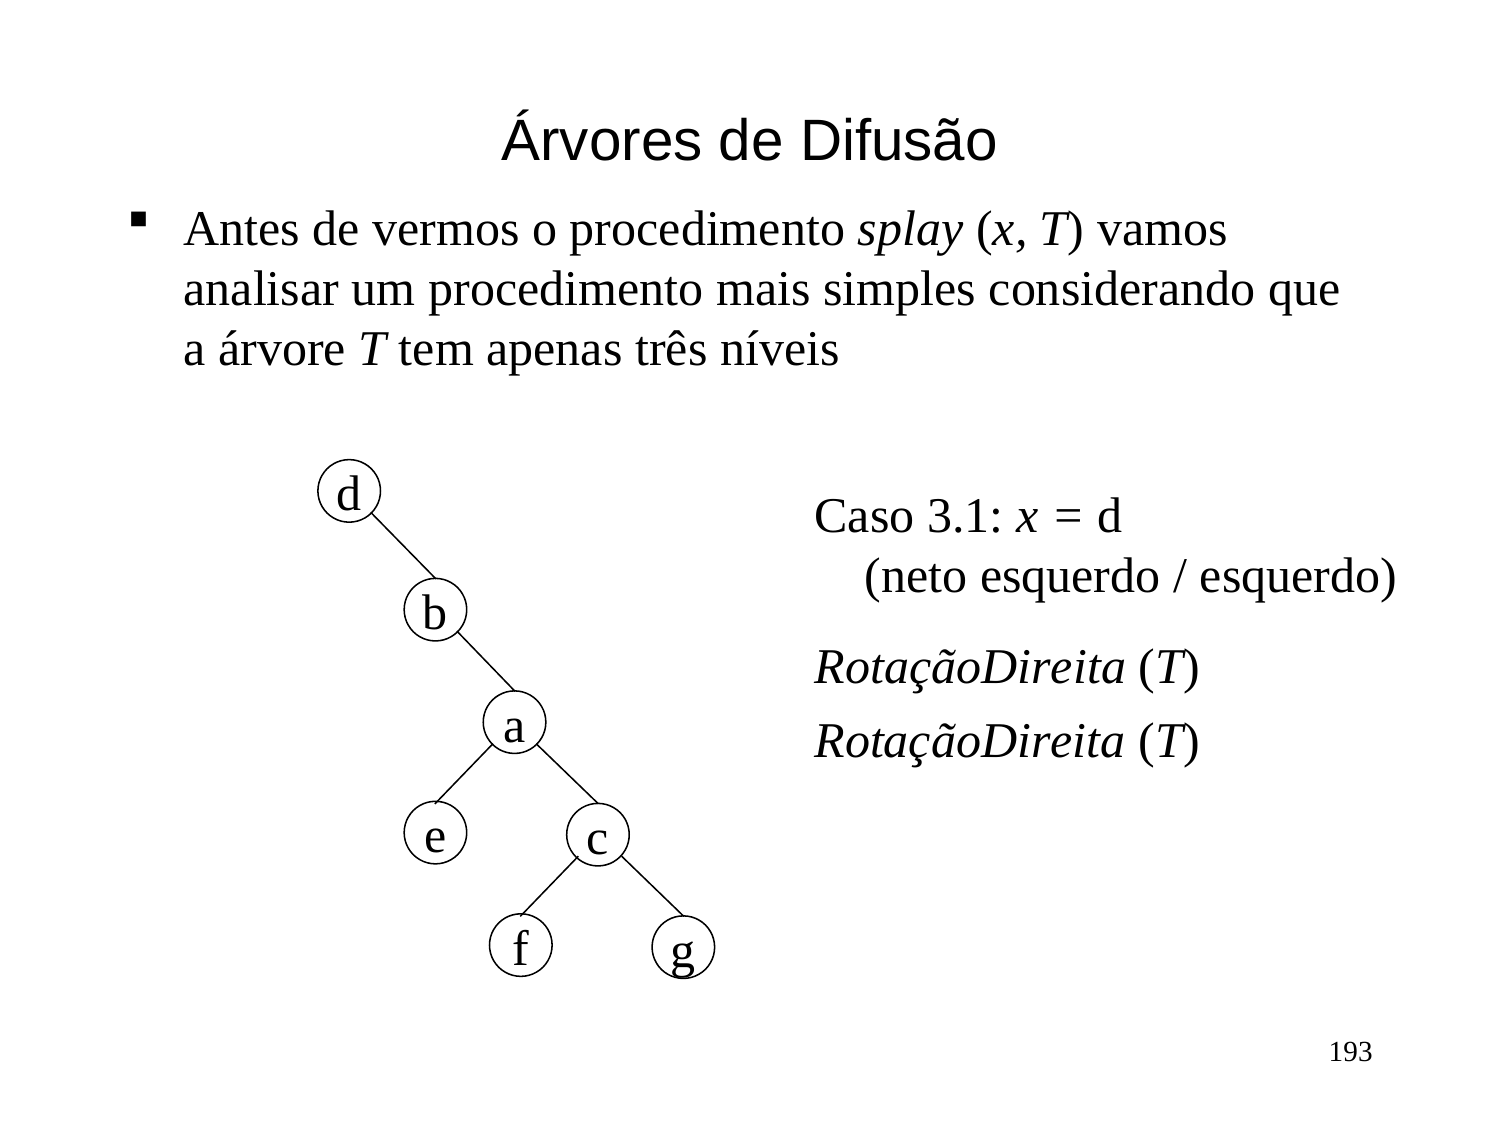

# Árvores de Difusão
Antes de vermos o procedimento splay (x, T) vamos analisar um procedimento mais simples considerando que a árvore T tem apenas três níveis
d
b
a
e
c
f
g
Caso 3.1: x = d
 (neto esquerdo / esquerdo)
RotaçãoDireita (T)
b
d
a
e
c
f
g
a
b
c
d
e
f
g
RotaçãoDireita (T)
193